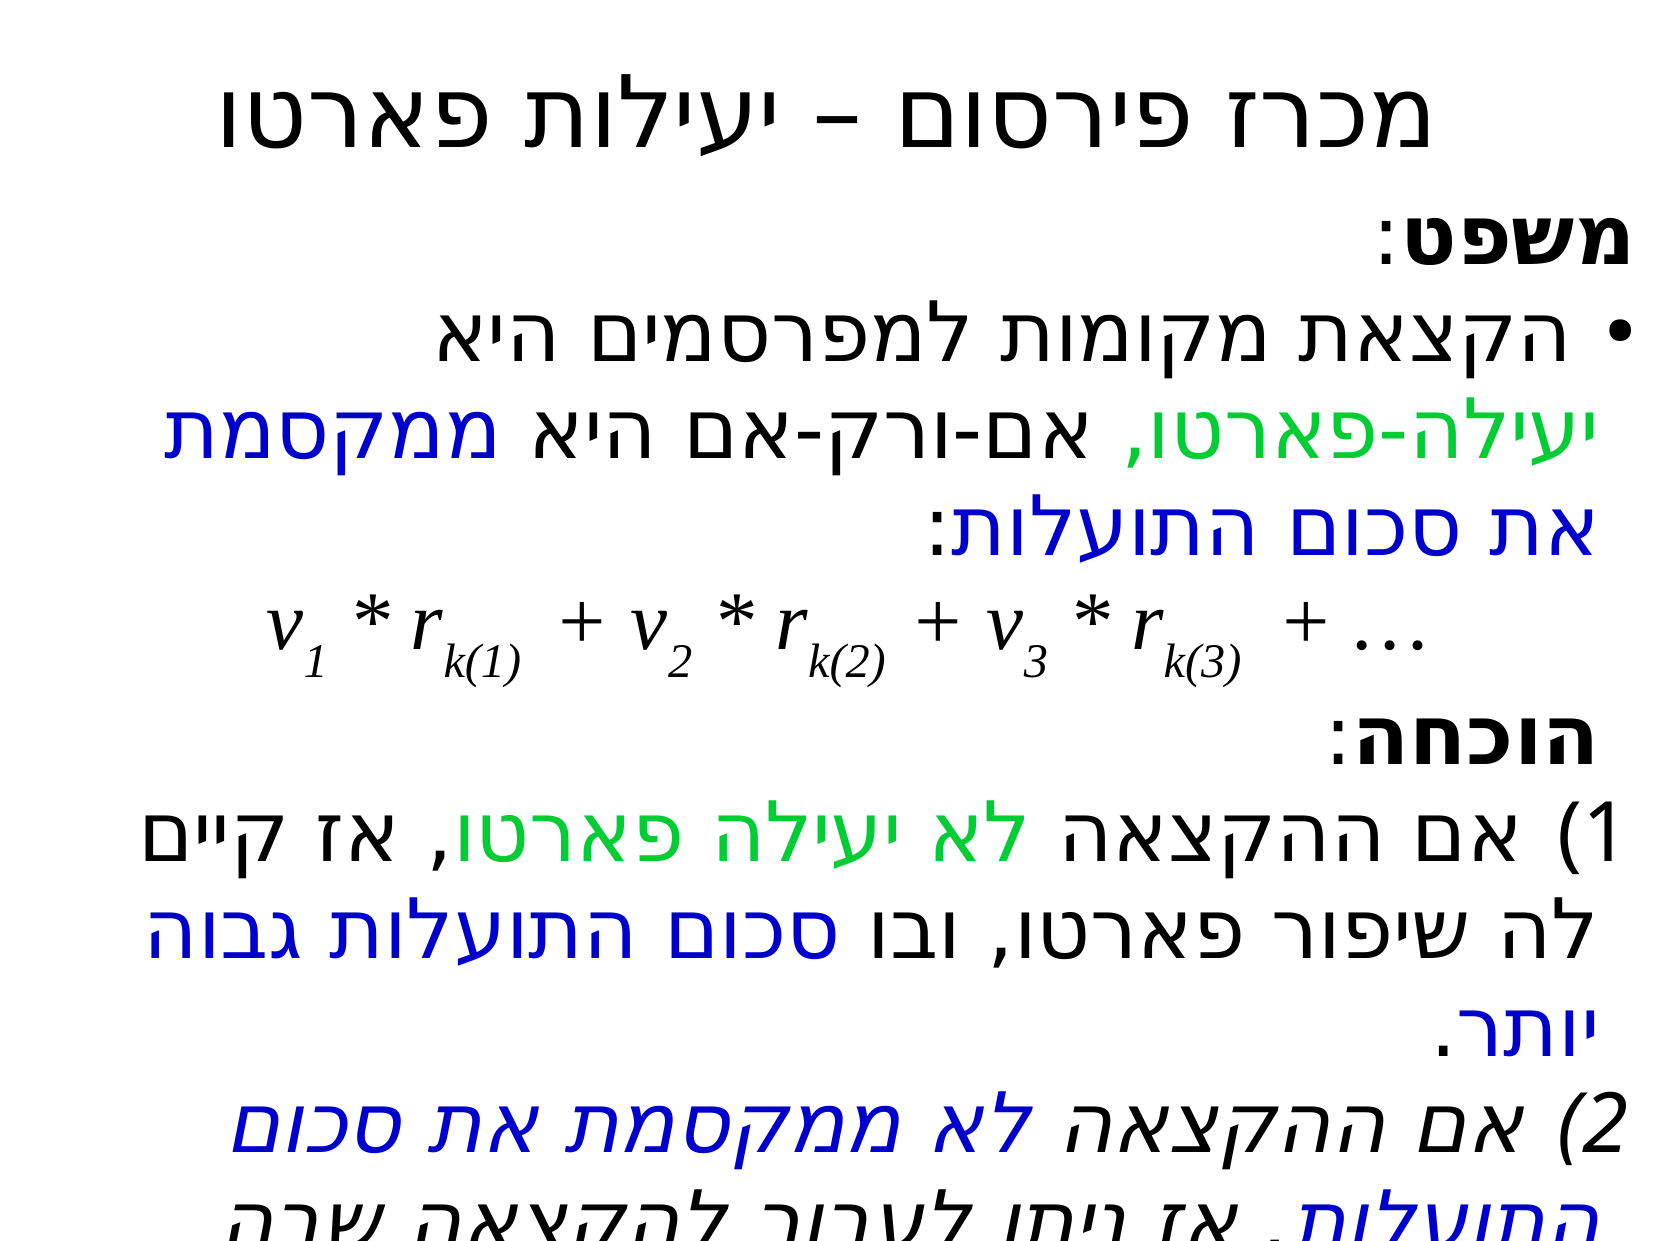

# מכרז פירסום – יעילות פארטו
משפט:
 הקצאת מקומות למפרסמים היא יעילה-פארטו, אם-ורק-אם היא ממקסמת את סכום התועלות:
v1 * rk(1) + v2 * rk(2) + v3 * rk(3) + …
הוכחה:
 אם ההקצאה לא יעילה פארטו, אז קיים לה שיפור פארטו, ובו סכום התועלות גבוה יותר.
 אם ההקצאה לא ממקסמת את סכום התועלות, אז ניתן לעבור להקצאה שבה סכום התועלות גבוה יותר ולהעביר כספים בין המשתתפים, ומתקבל שיפור פארטו.